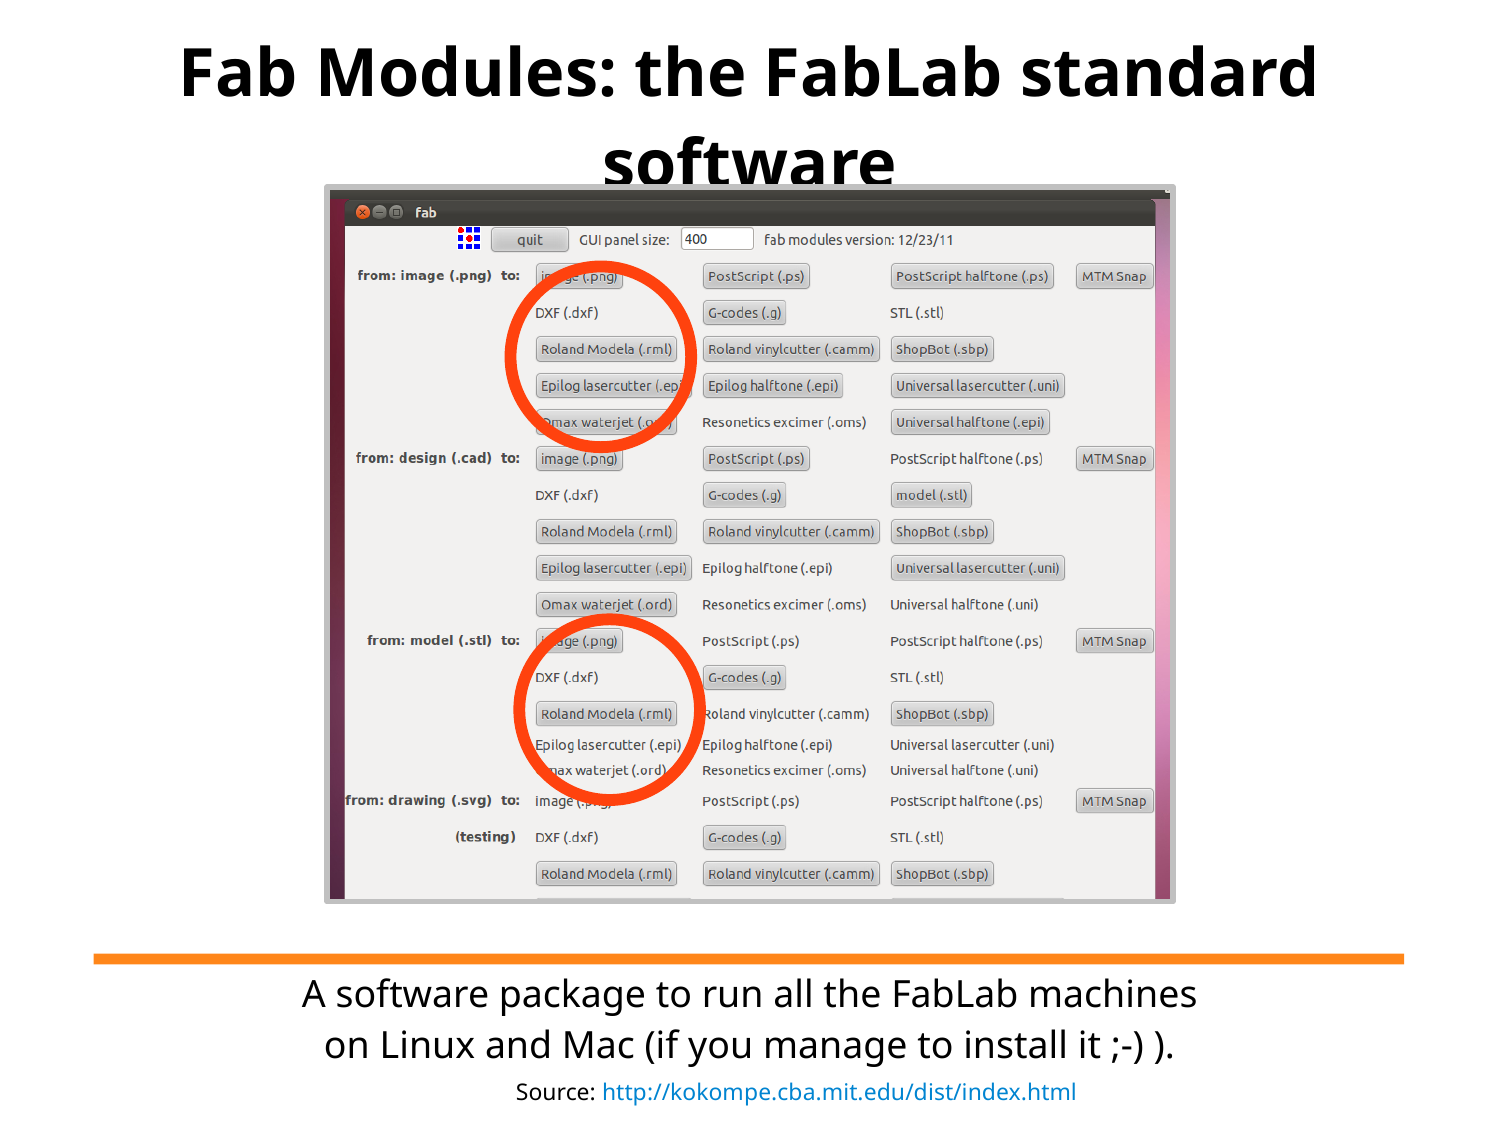

# Fab Modules: the FabLab standard software
A software package to run all the FabLab machines on Linux and Mac (if you manage to install it ;-) ).
Source: http://kokompe.cba.mit.edu/dist/index.html